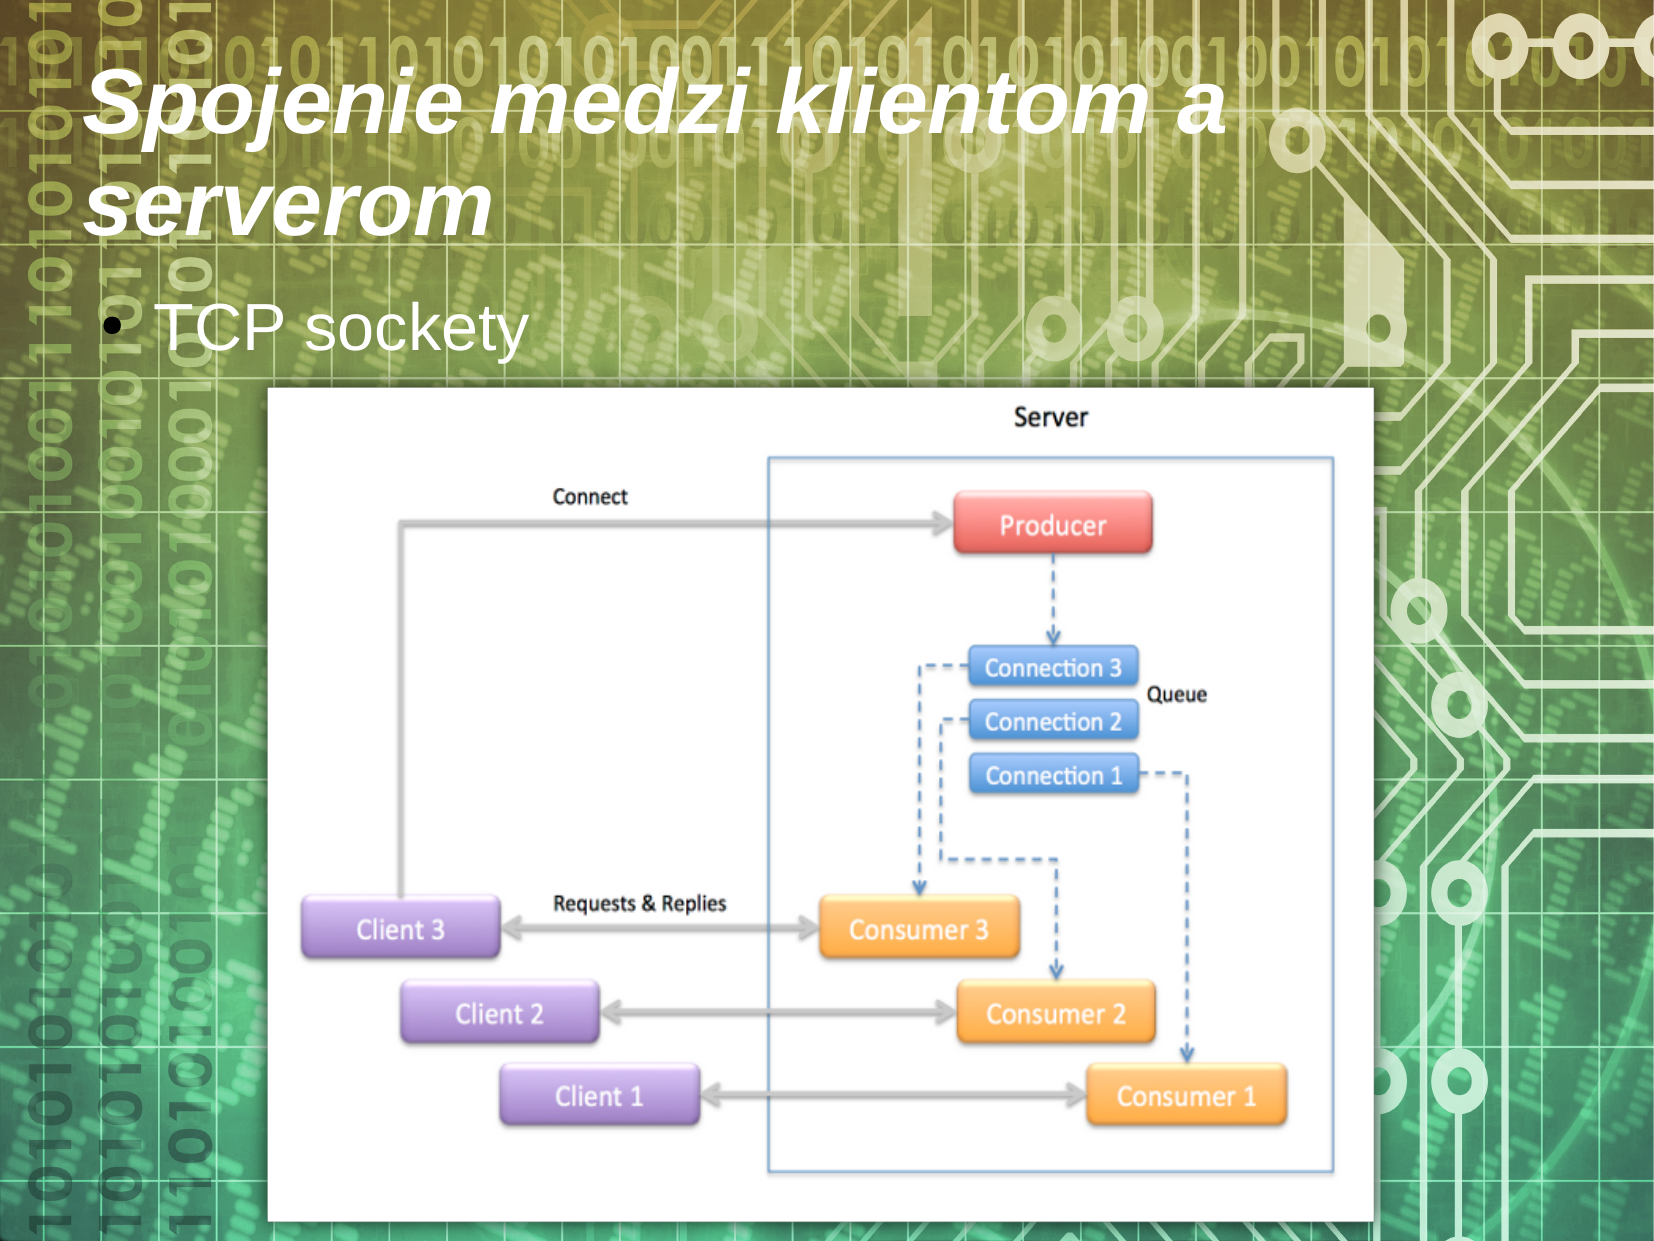

# Spojenie medzi klientom a serverom
TCP sockety